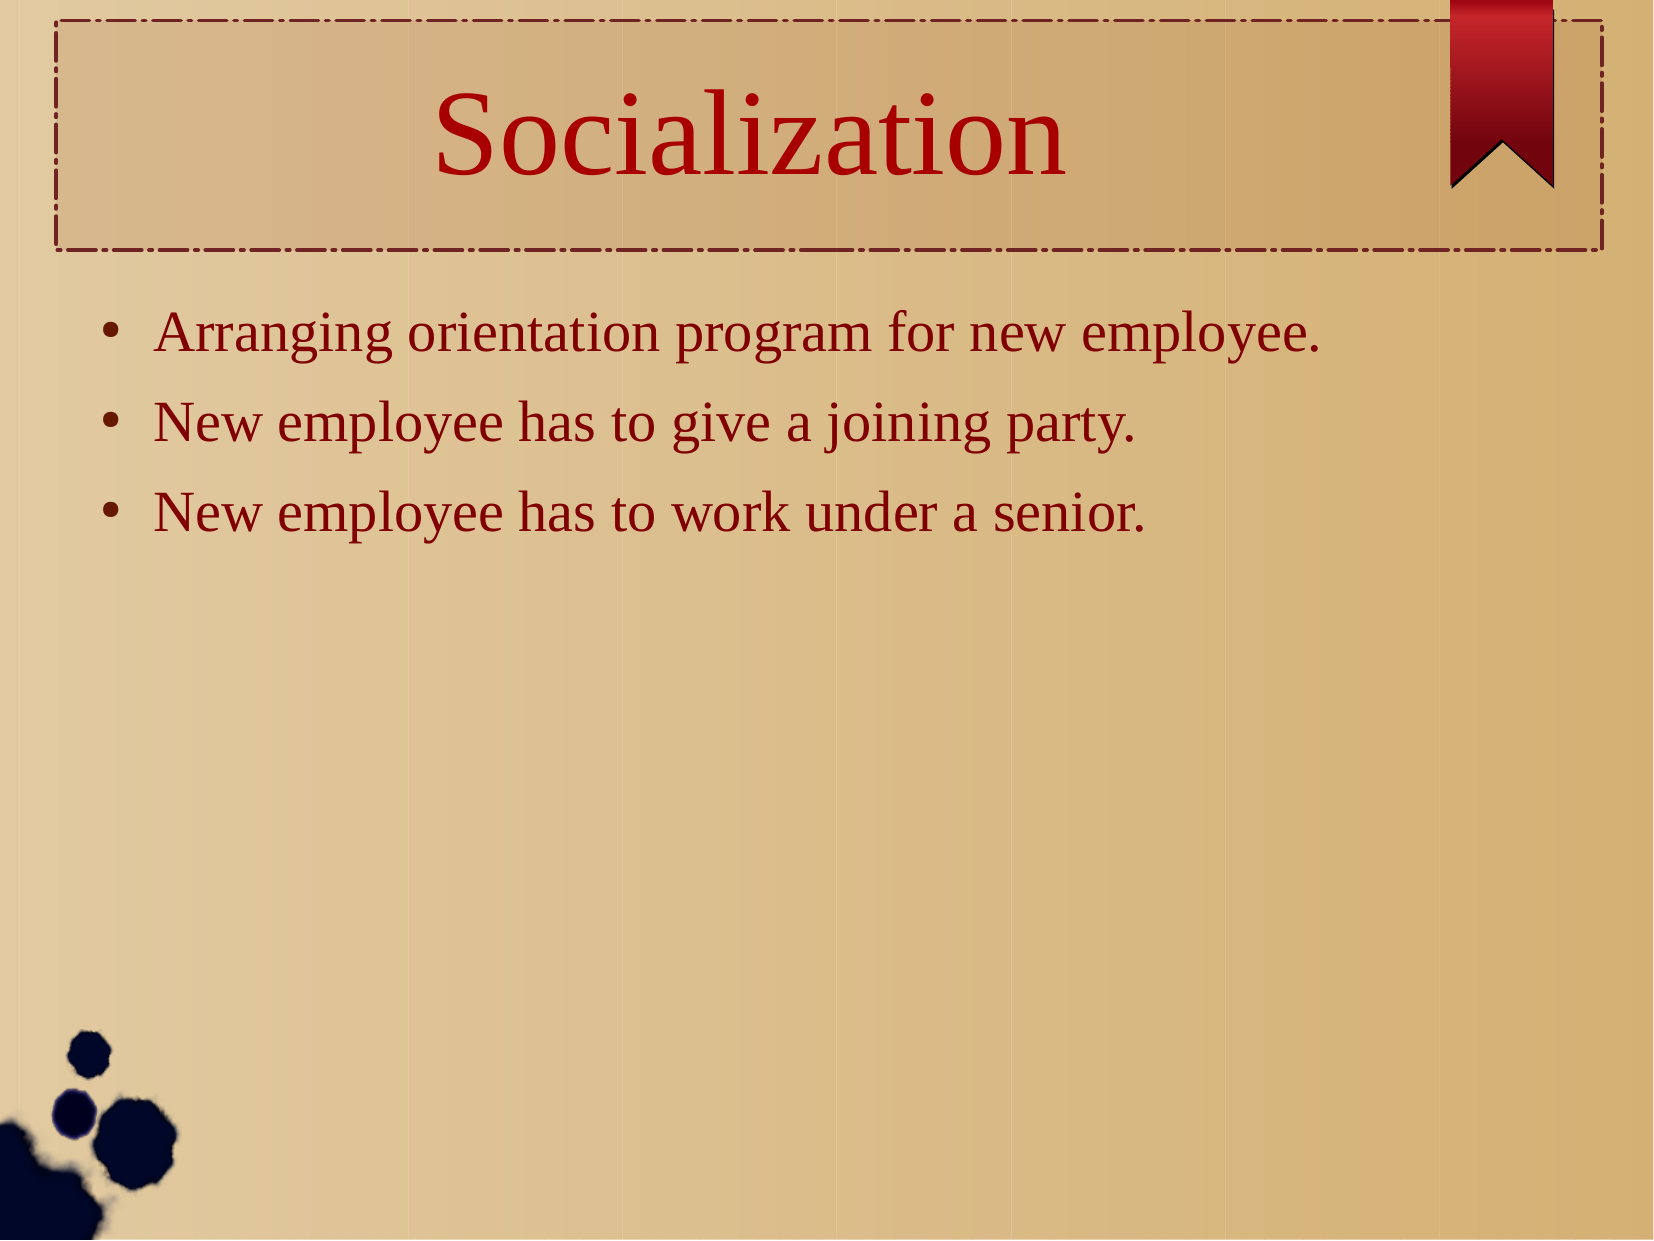

# Socialization
Arranging orientation program for new employee.
New employee has to give a joining party.
New employee has to work under a senior.